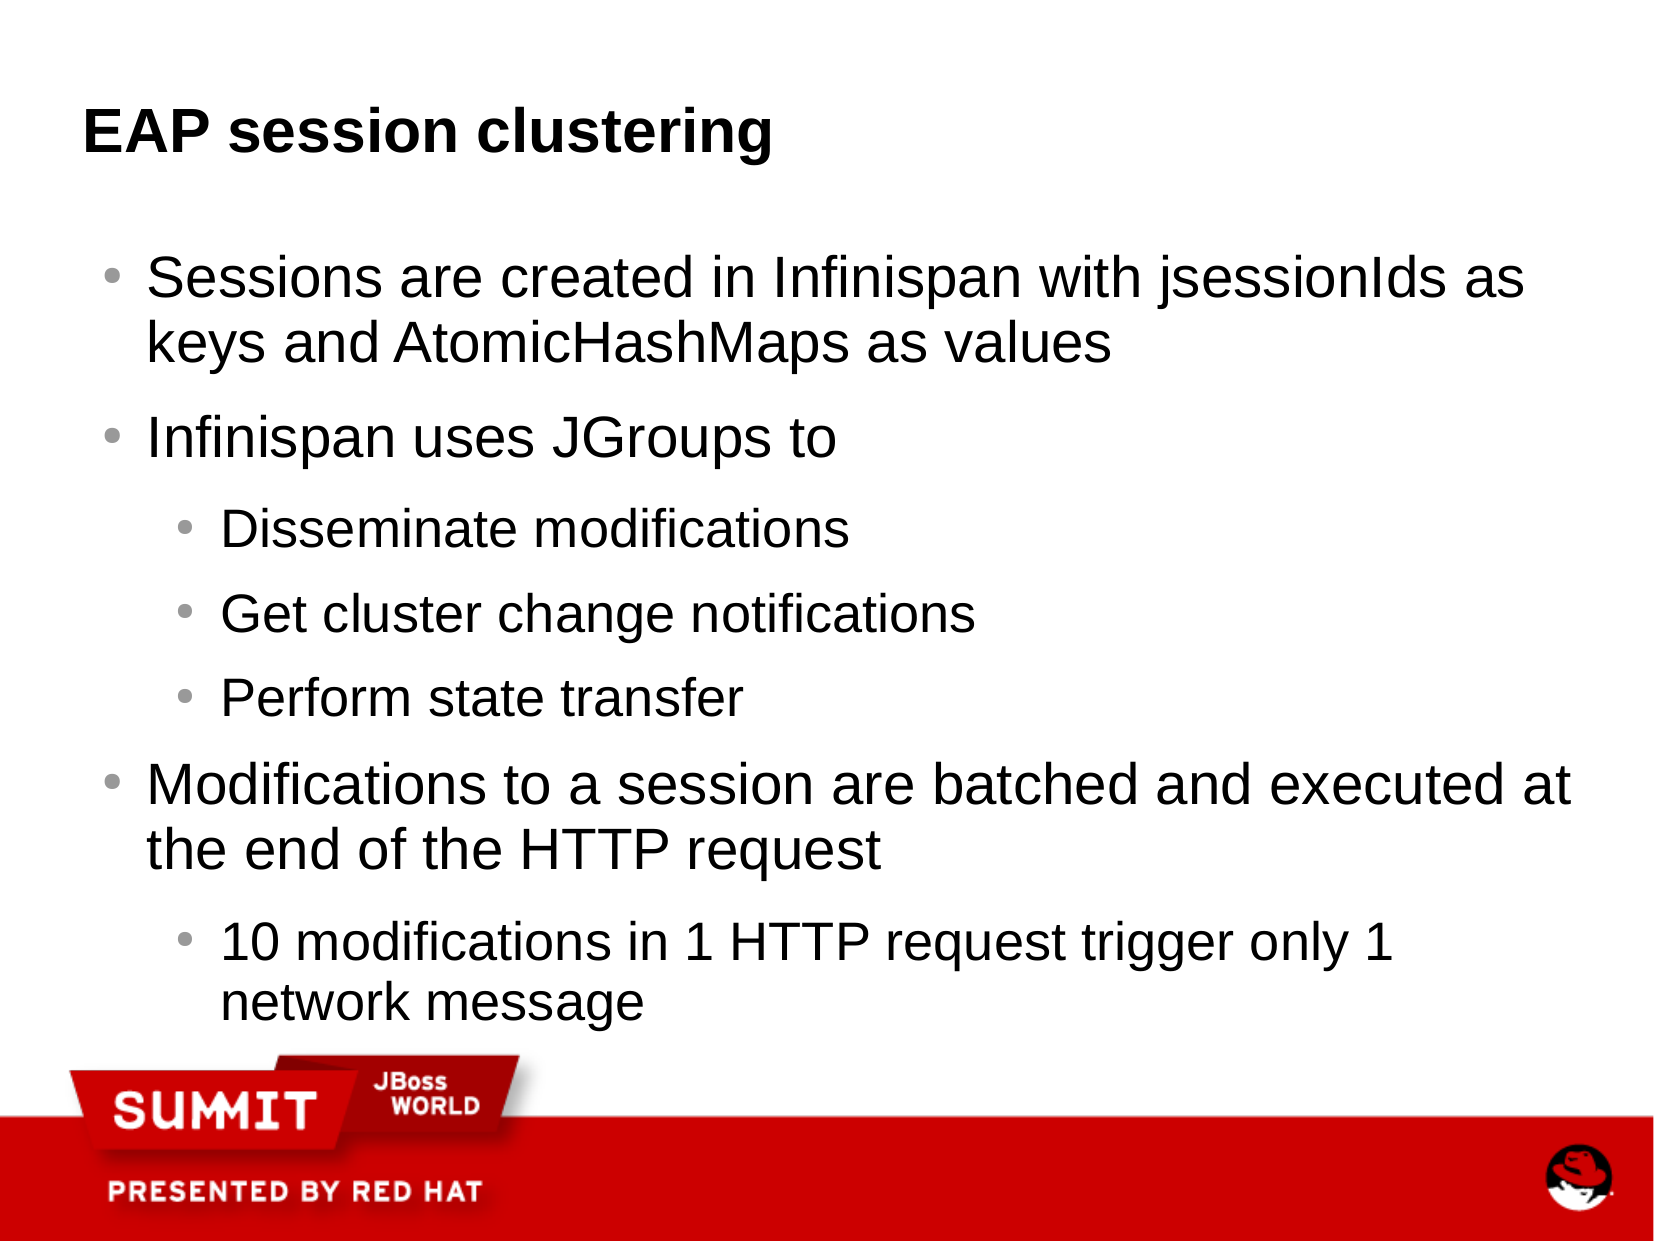

# EAP session clustering
Sessions are created in Infinispan with jsessionIds as keys and AtomicHashMaps as values
Infinispan uses JGroups to
Disseminate modifications
Get cluster change notifications
Perform state transfer
Modifications to a session are batched and executed at the end of the HTTP request
10 modifications in 1 HTTP request trigger only 1 network message